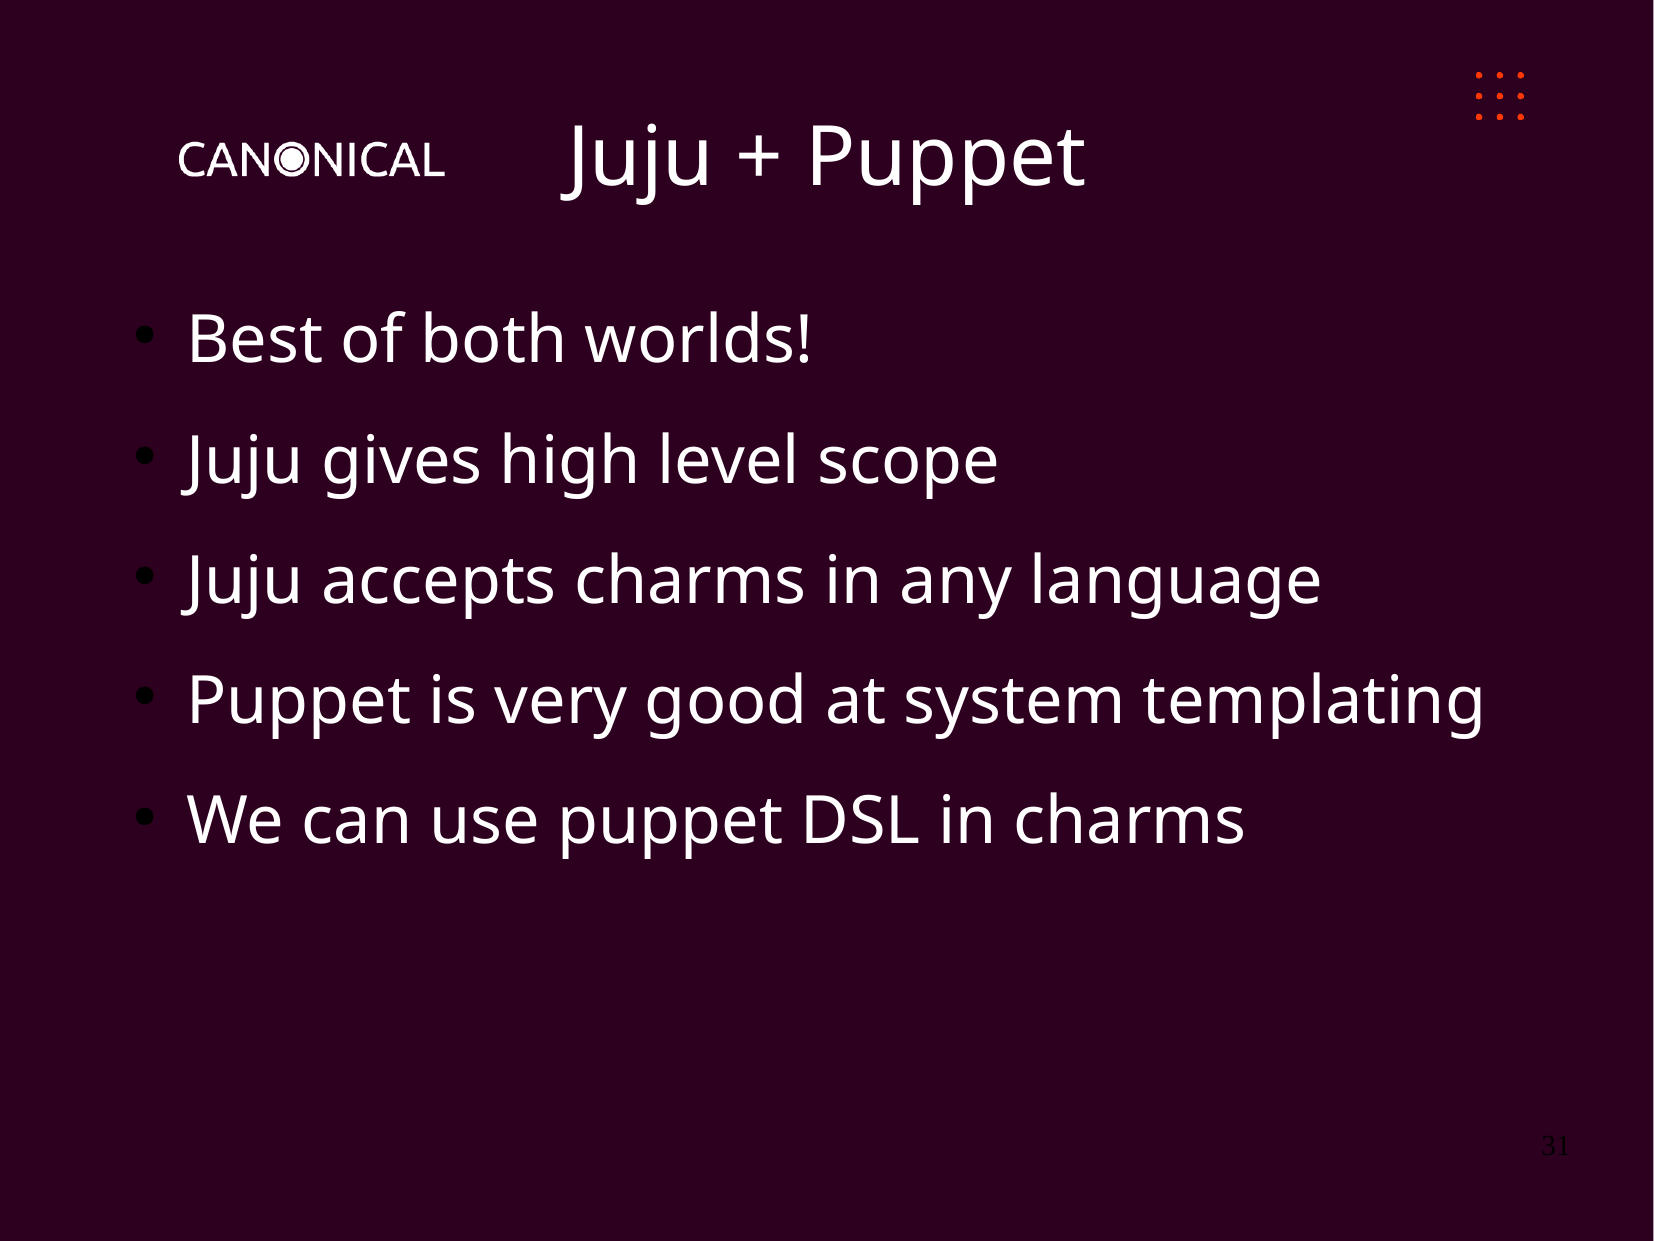

# Juju + Puppet
Best of both worlds!
Juju gives high level scope
Juju accepts charms in any language
Puppet is very good at system templating
We can use puppet DSL in charms
31